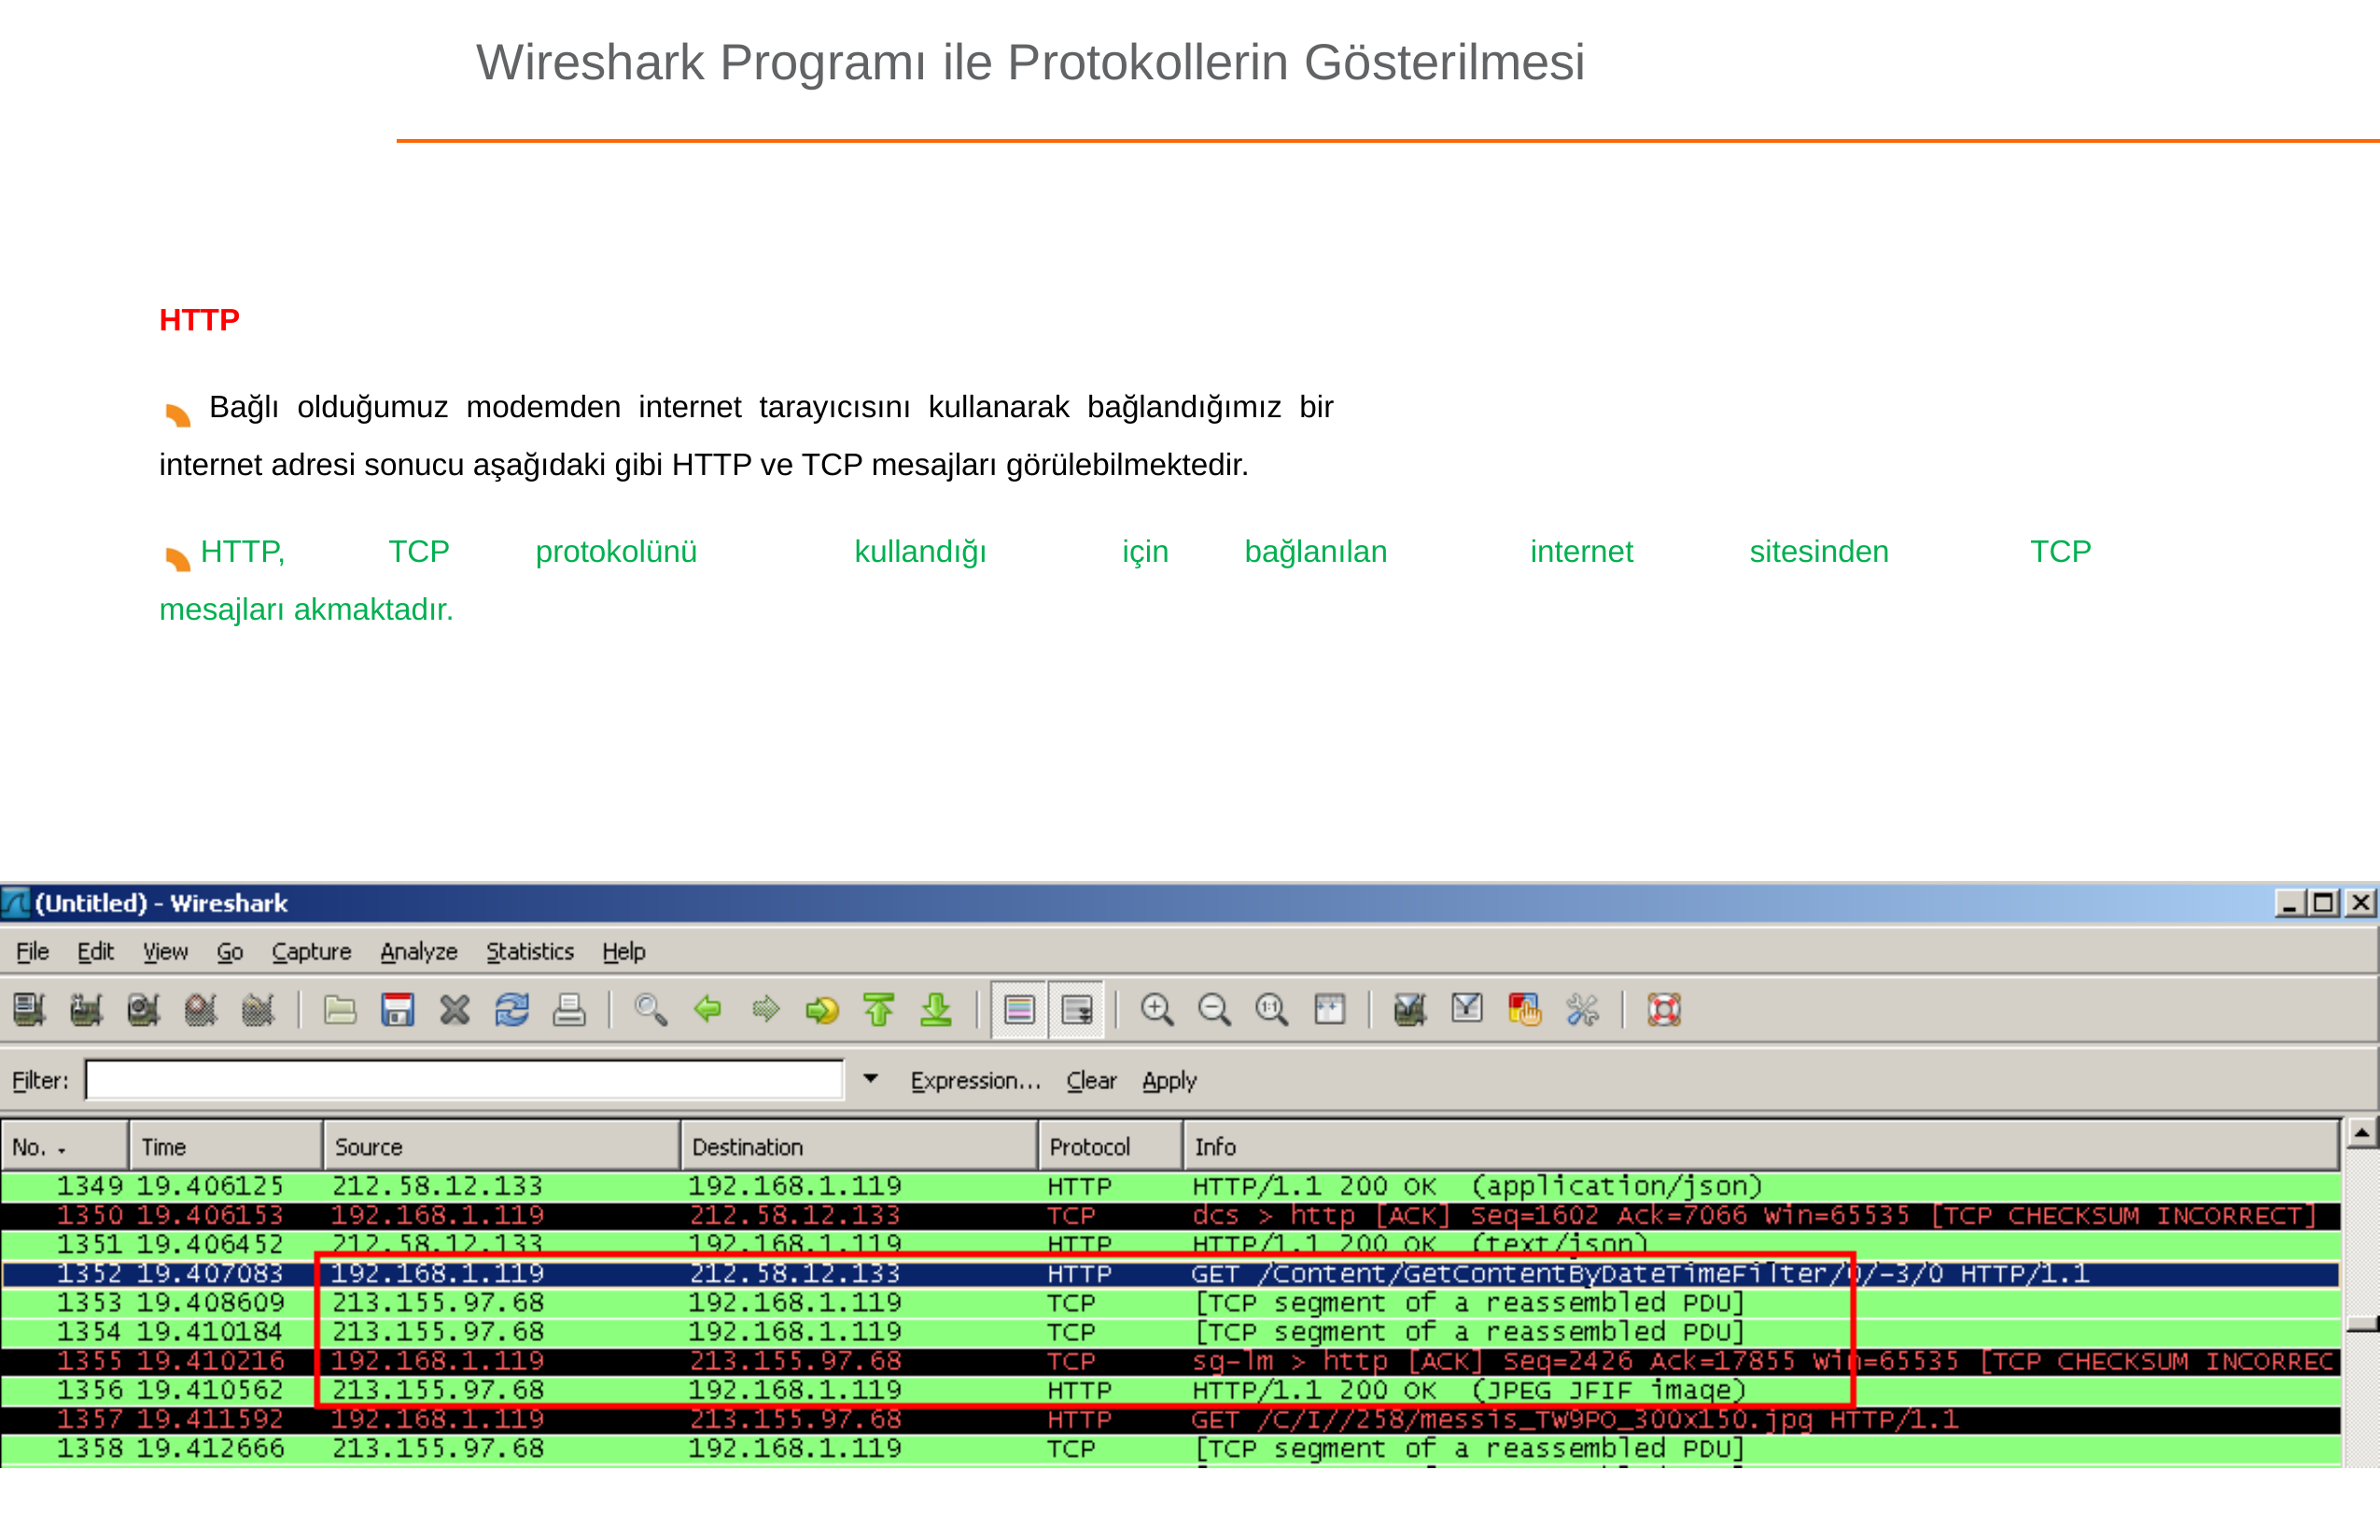

Wireshark Programı ile Protokollerin Gösterilmesi
HTTP
 Bağlı olduğumuz modemden internet tarayıcısını kullanarak bağlandığımız bir
internet adresi sonucu aşağıdaki gibi HTTP ve TCP mesajları görülebilmektedir.
HTTP,
TCP
protokolünü
kullandığı
için
bağlanılan
internet
sitesinden
TCP
mesajları akmaktadır.